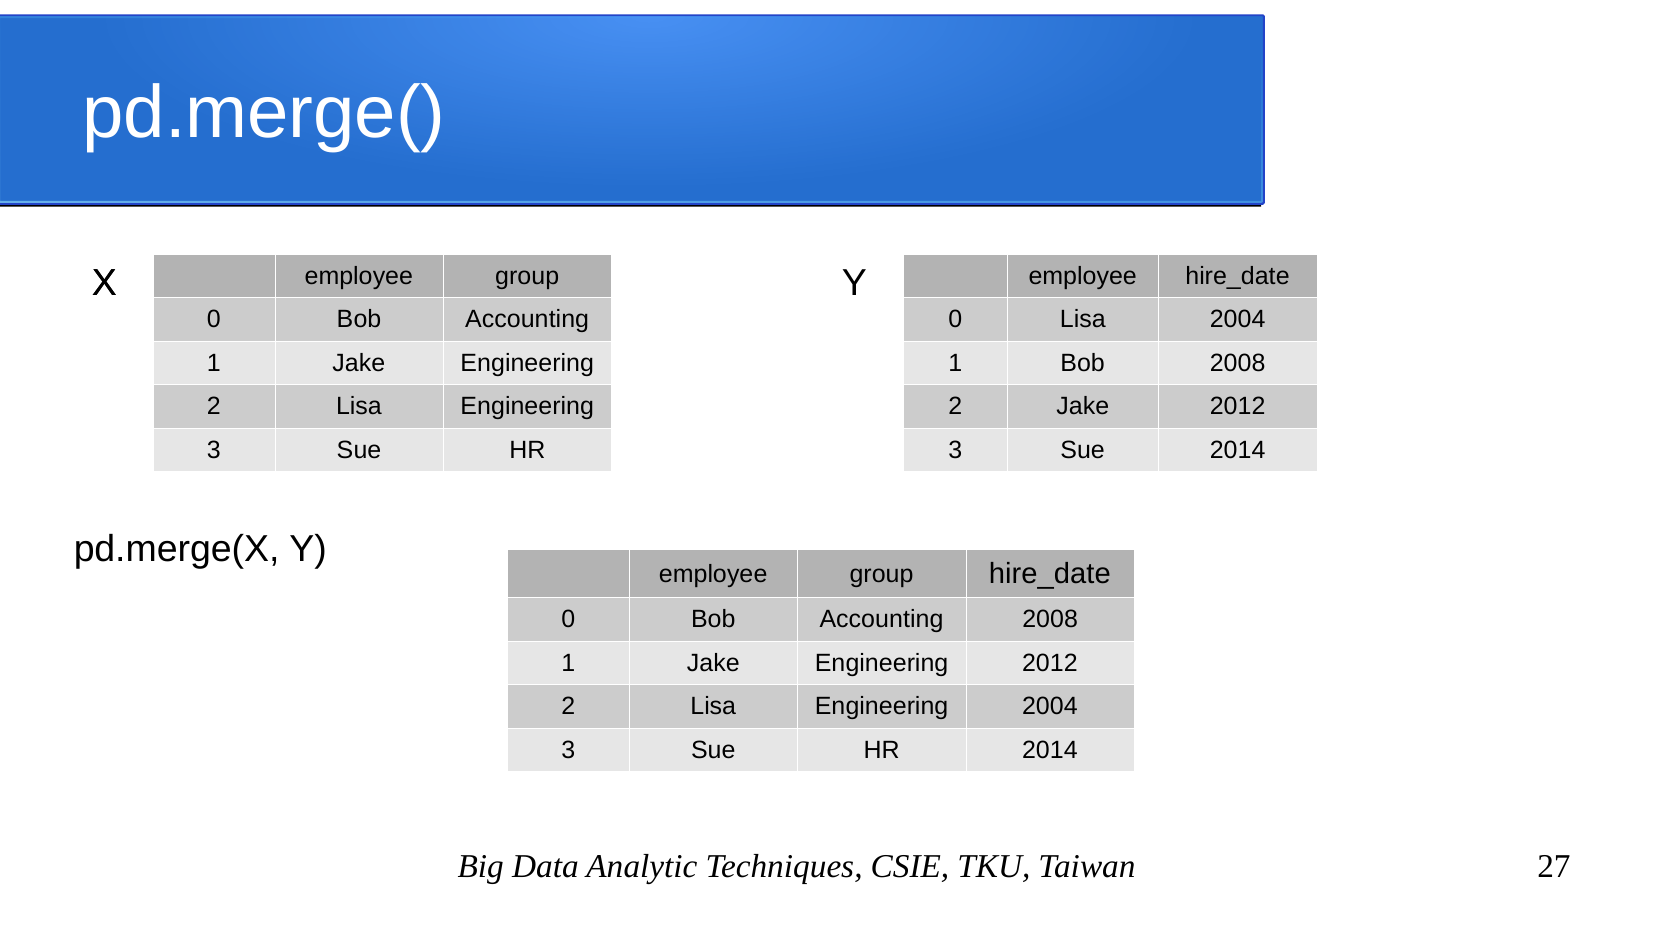

# pd.merge()
| | employee | group |
| --- | --- | --- |
| 0 | Bob | Accounting |
| 1 | Jake | Engineering |
| 2 | Lisa | Engineering |
| 3 | Sue | HR |
| | employee | hire\_date |
| --- | --- | --- |
| 0 | Lisa | 2004 |
| 1 | Bob | 2008 |
| 2 | Jake | 2012 |
| 3 | Sue | 2014 |
X
X
Y
pd.merge(X, Y)
| | employee | group | hire\_date |
| --- | --- | --- | --- |
| 0 | Bob | Accounting | 2008 |
| 1 | Jake | Engineering | 2012 |
| 2 | Lisa | Engineering | 2004 |
| 3 | Sue | HR | 2014 |
Big Data Analytic Techniques, CSIE, TKU, Taiwan
27